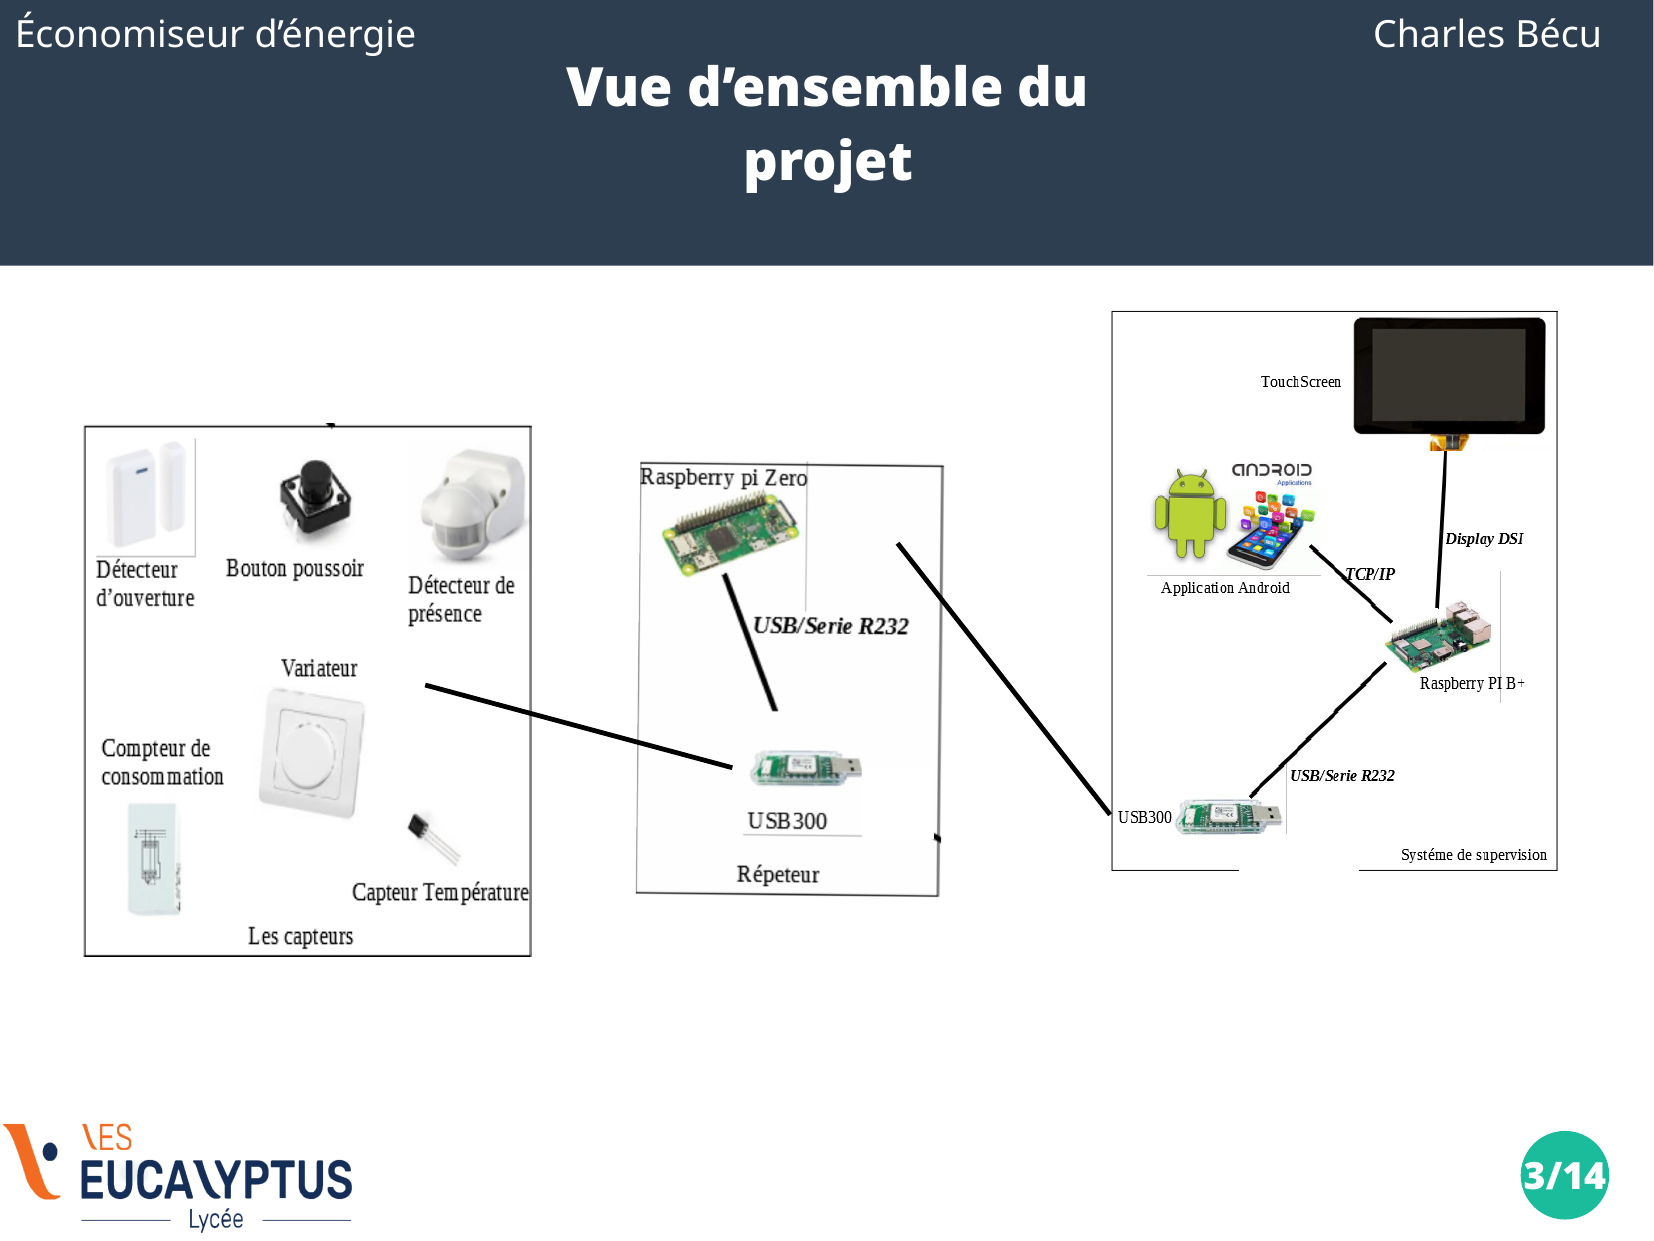

Économiseur d’énergie
Charles Bécu
# Vue d’ensemble du projet
3